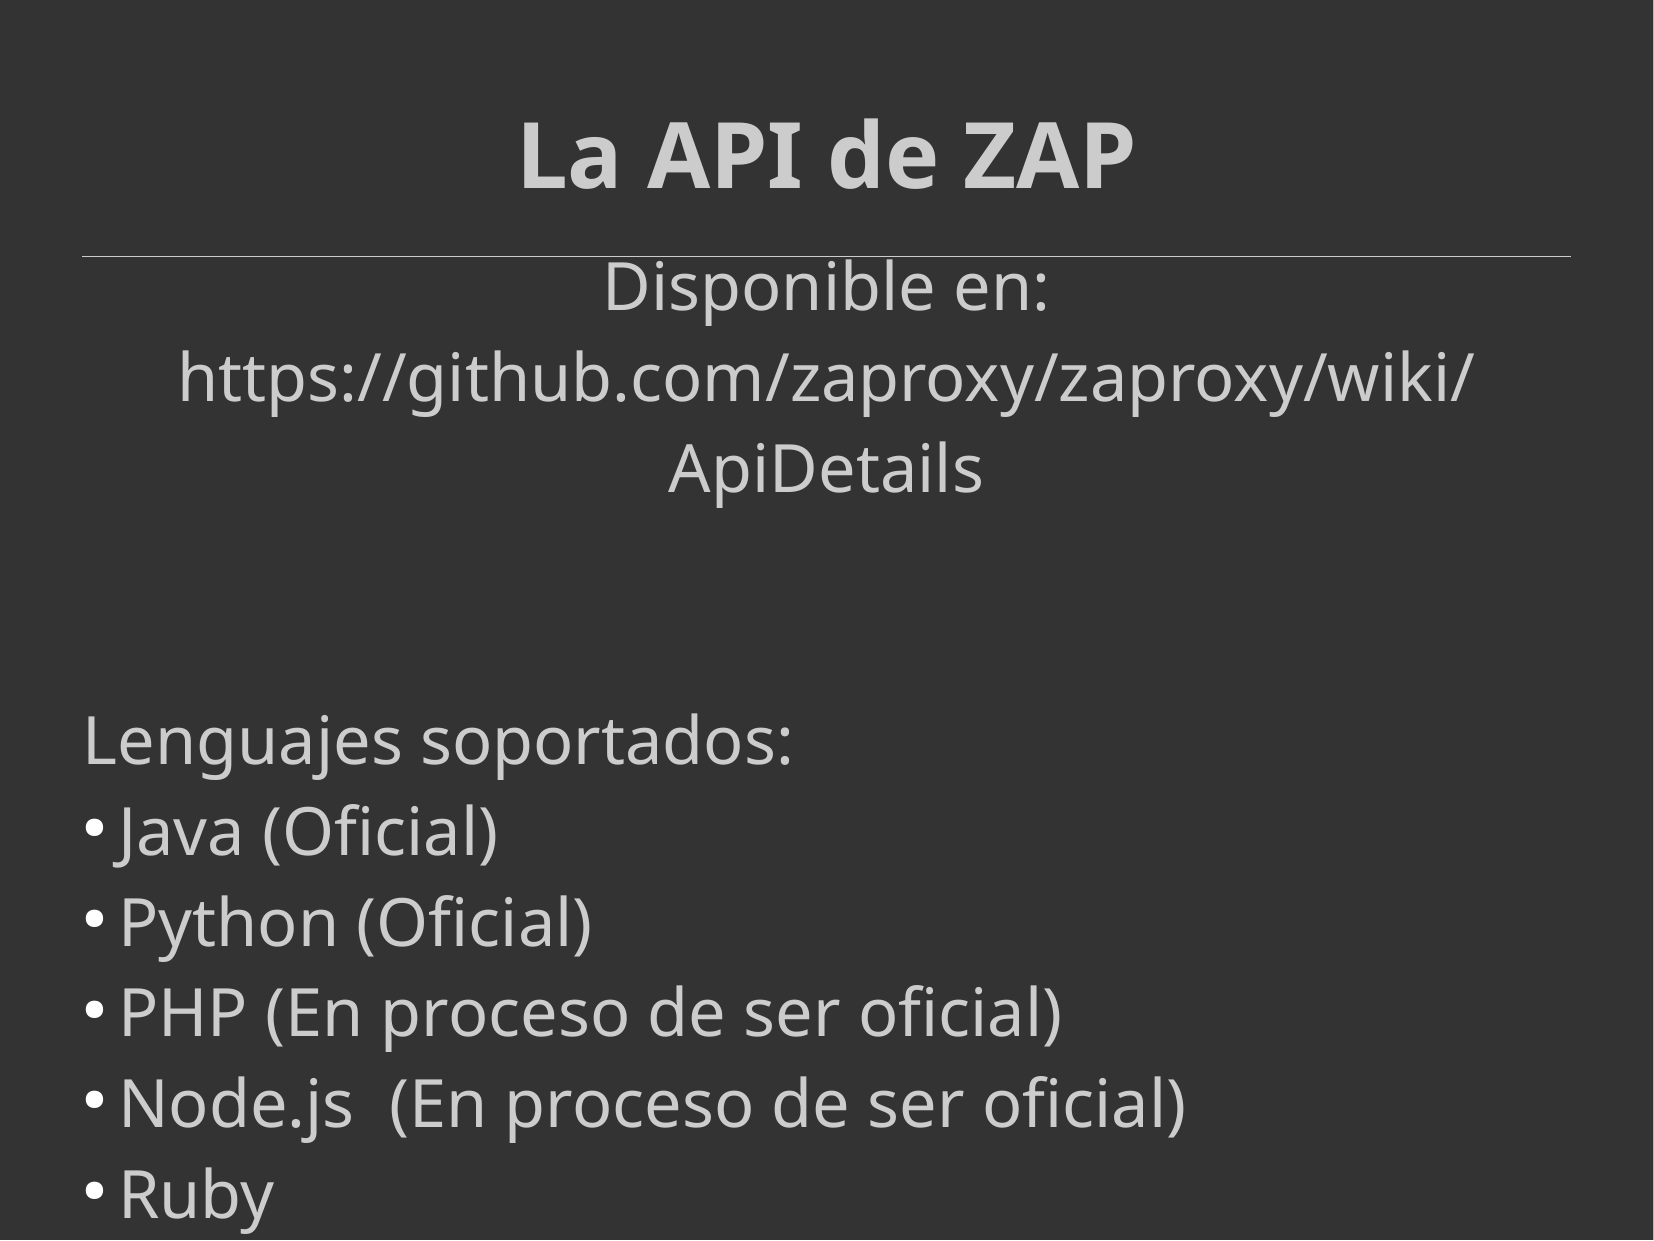

# La API de ZAP
Disponible en:
https://github.com/zaproxy/zaproxy/wiki/ApiDetails
Lenguajes soportados:
Java (Oficial)
Python (Oficial)
PHP (En proceso de ser oficial)
Node.js (En proceso de ser oficial)
Ruby